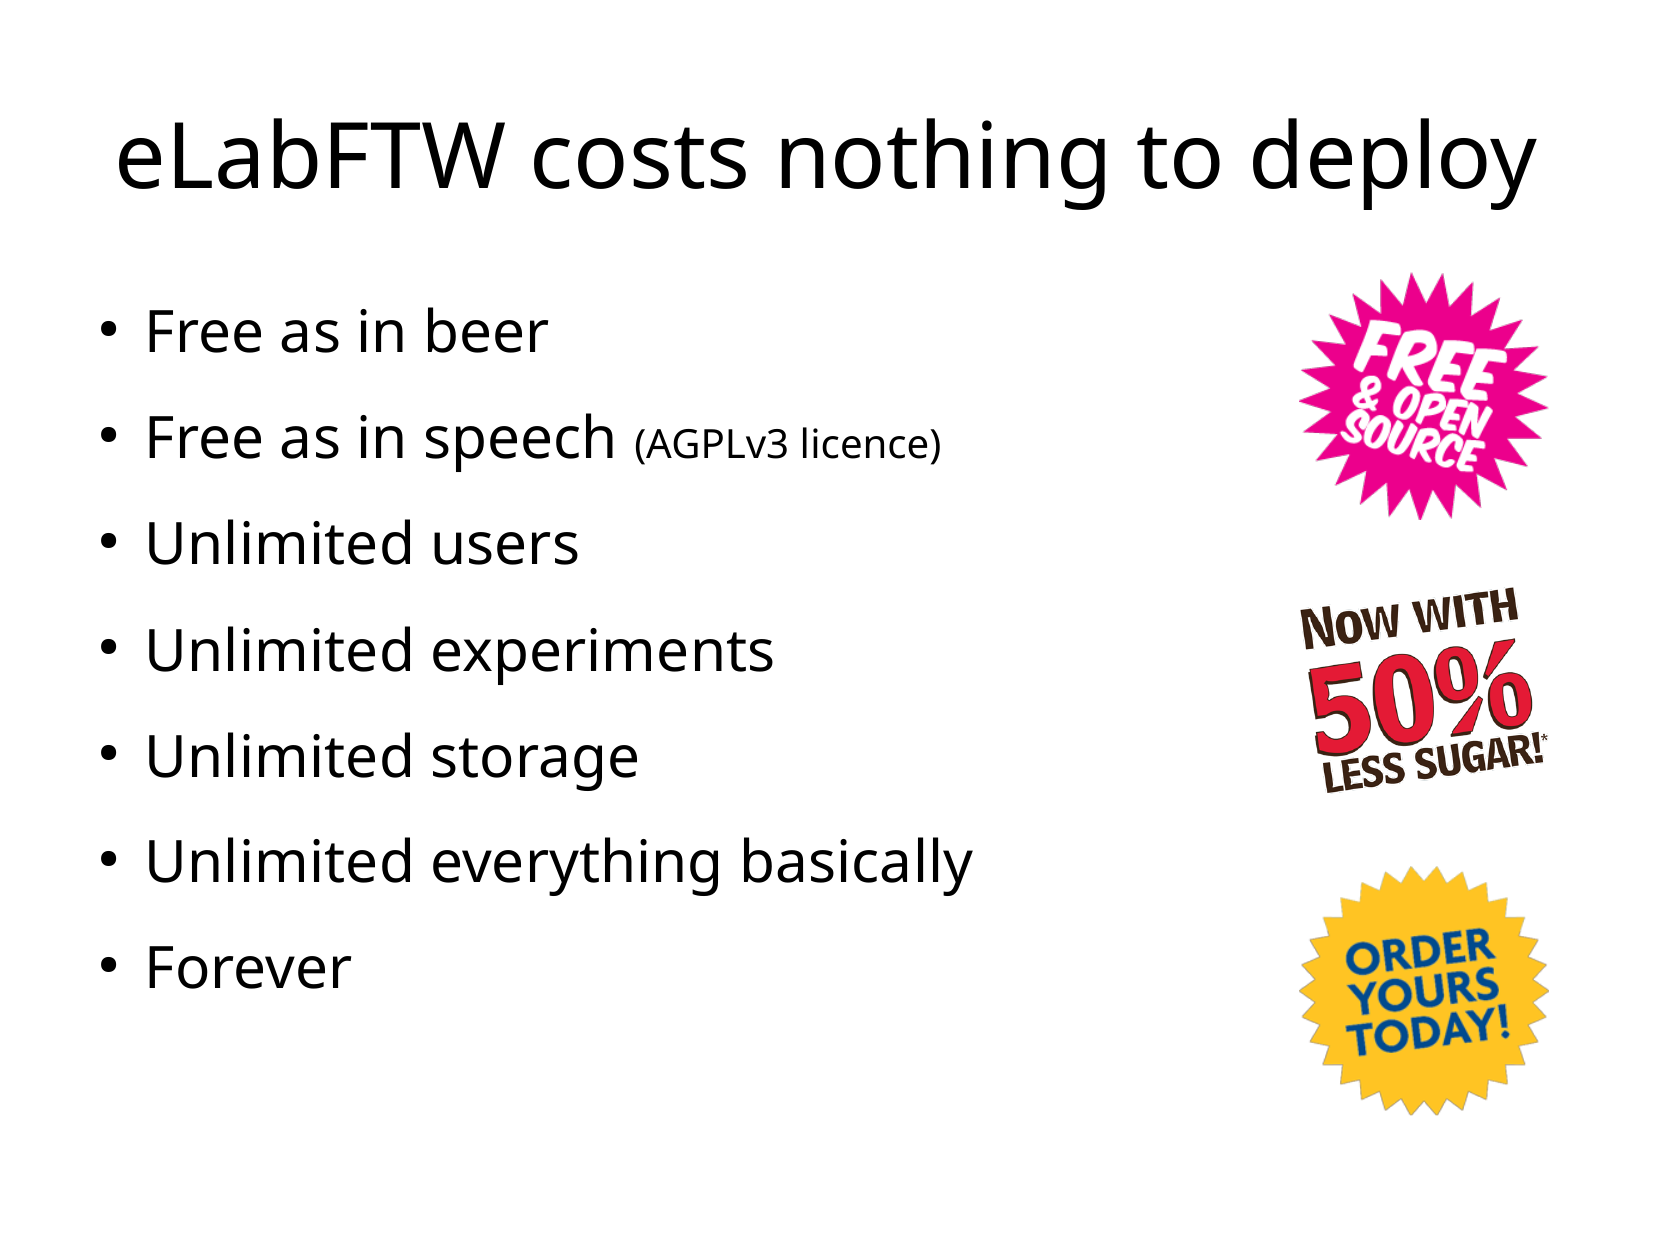

# eLabFTW costs nothing to deploy
Free as in beer
Free as in speech (AGPLv3 licence)
Unlimited users
Unlimited experiments
Unlimited storage
Unlimited everything basically
Forever